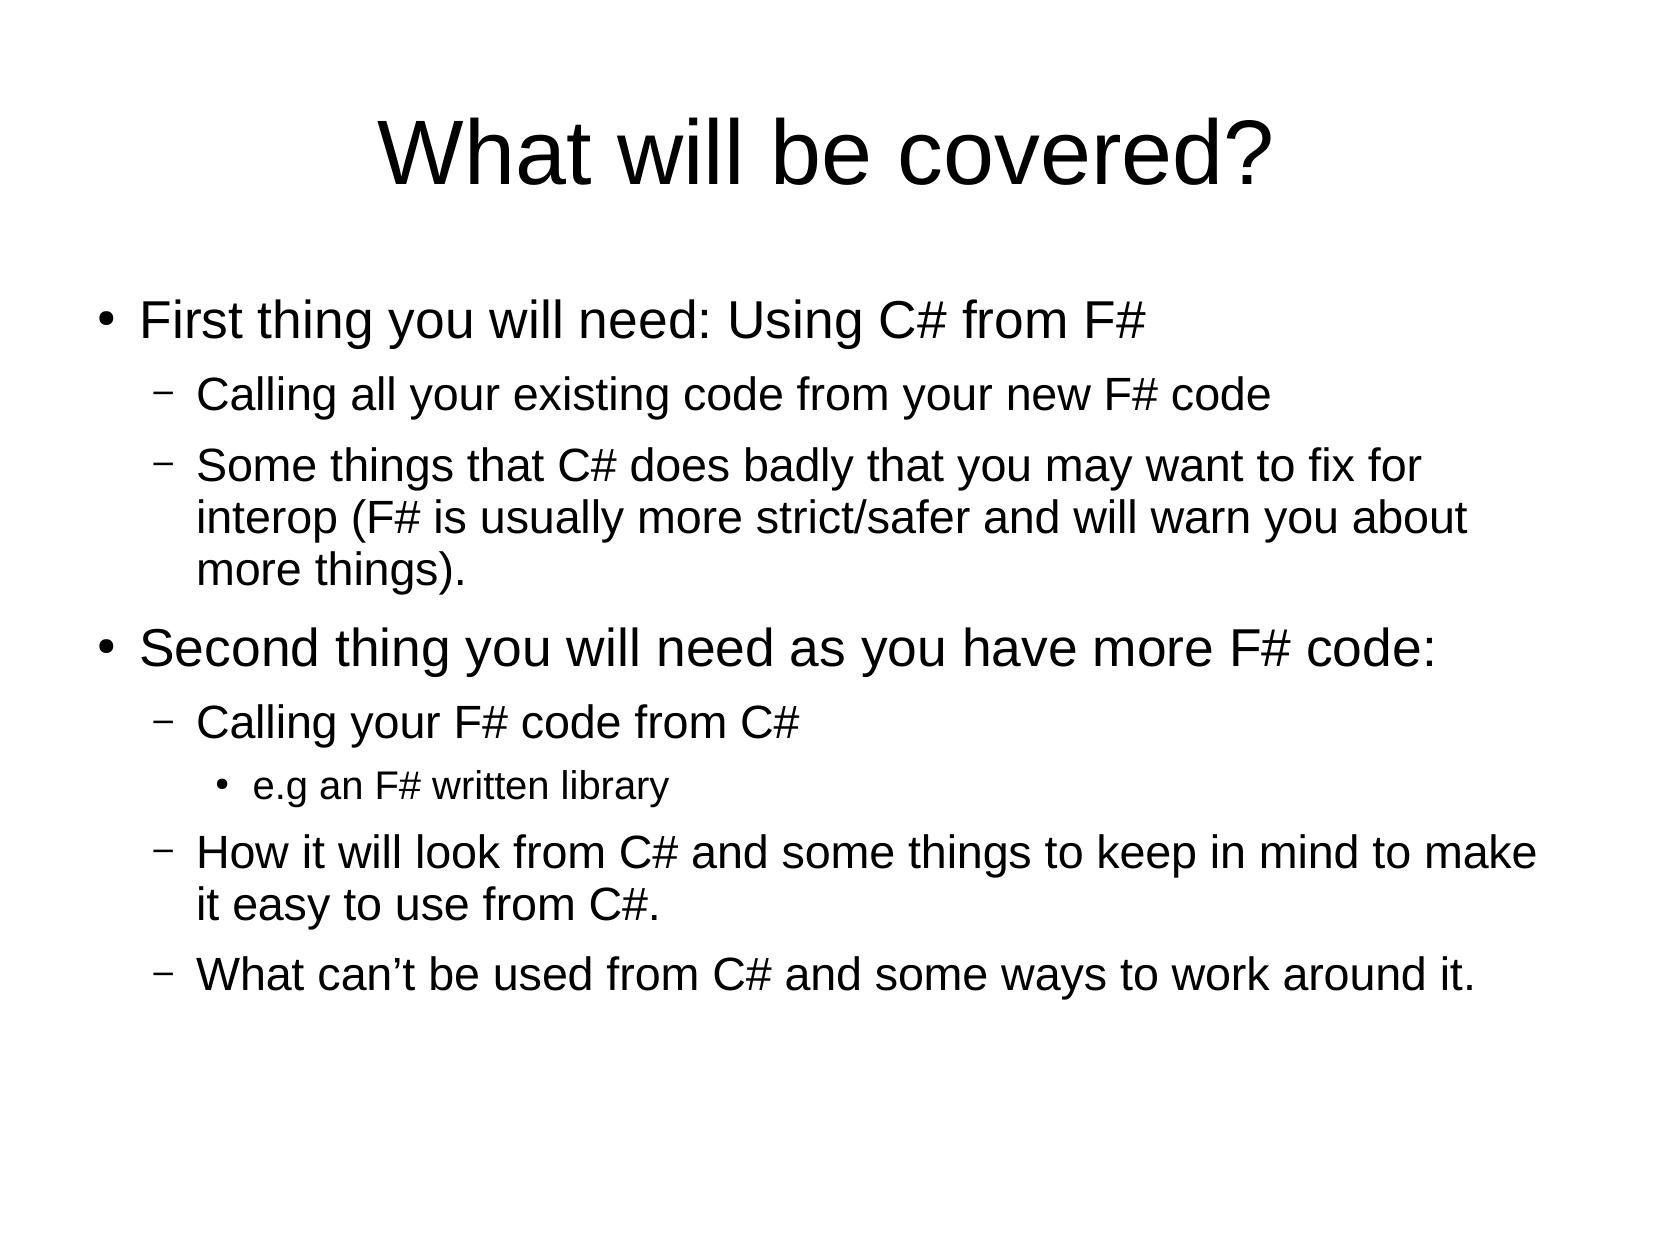

# What will be covered?
First thing you will need: Using C# from F#
Calling all your existing code from your new F# code
Some things that C# does badly that you may want to fix for interop (F# is usually more strict/safer and will warn you about more things).
Second thing you will need as you have more F# code:
Calling your F# code from C#
e.g an F# written library
How it will look from C# and some things to keep in mind to make it easy to use from C#.
What can’t be used from C# and some ways to work around it.